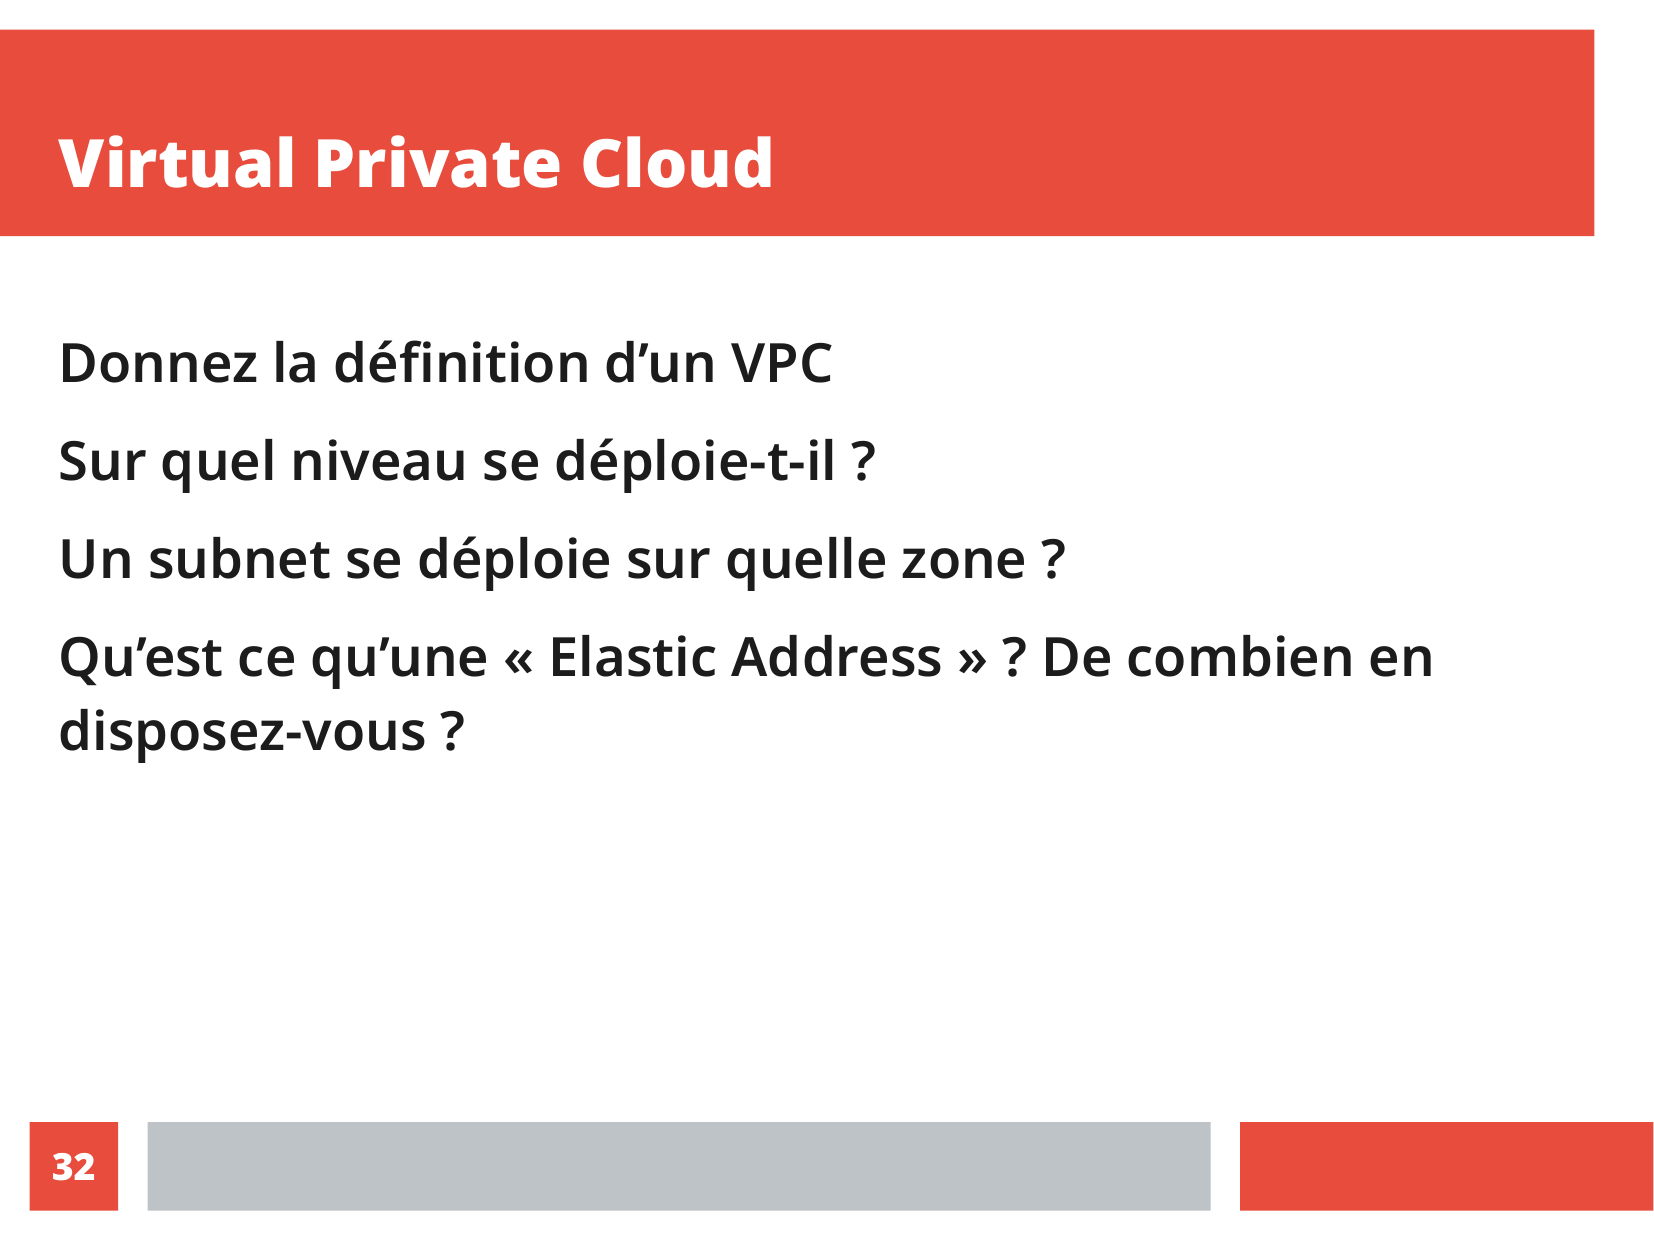

# Virtual Private Cloud
Donnez la définition d’un VPC
Sur quel niveau se déploie-t-il ?
Un subnet se déploie sur quelle zone ?
Qu’est ce qu’une « Elastic Address » ? De combien en disposez-vous ?
32